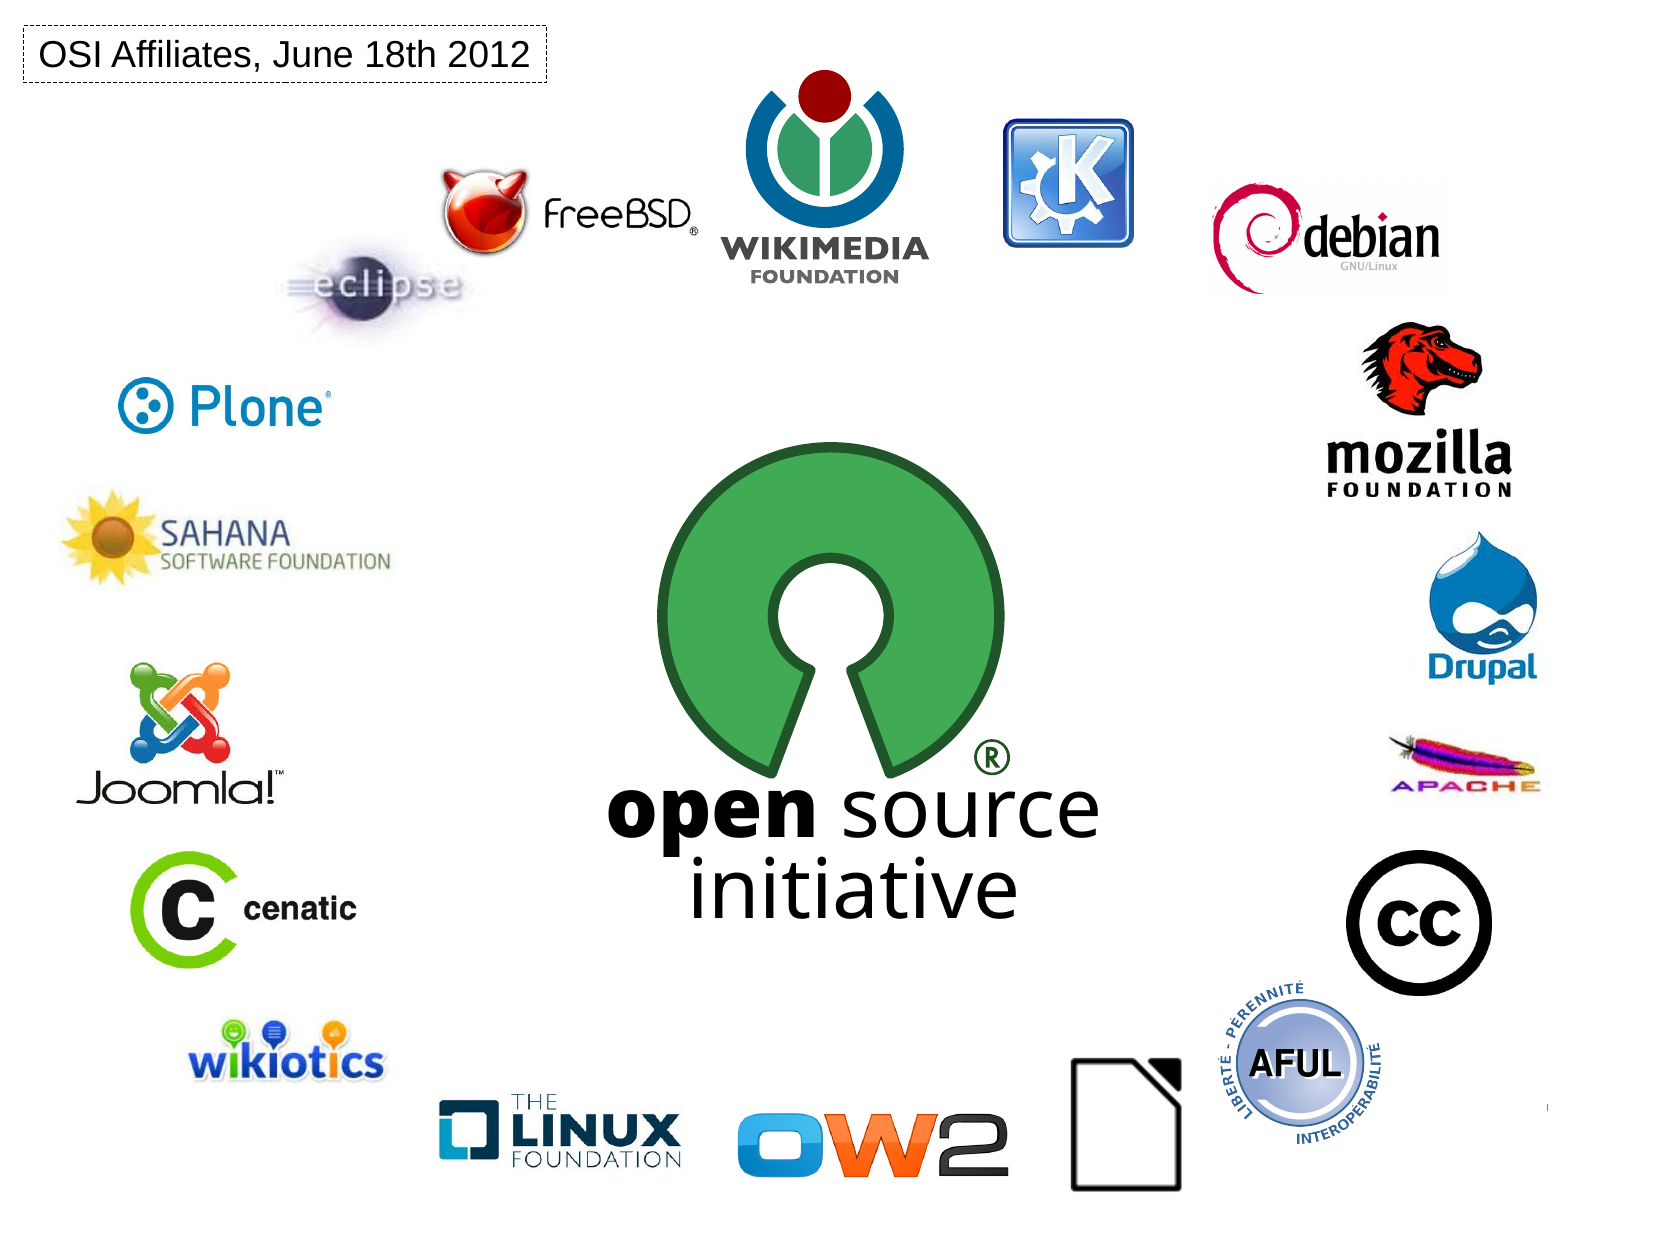

OSI Affiliates, June 18th 2012
open source
initiative